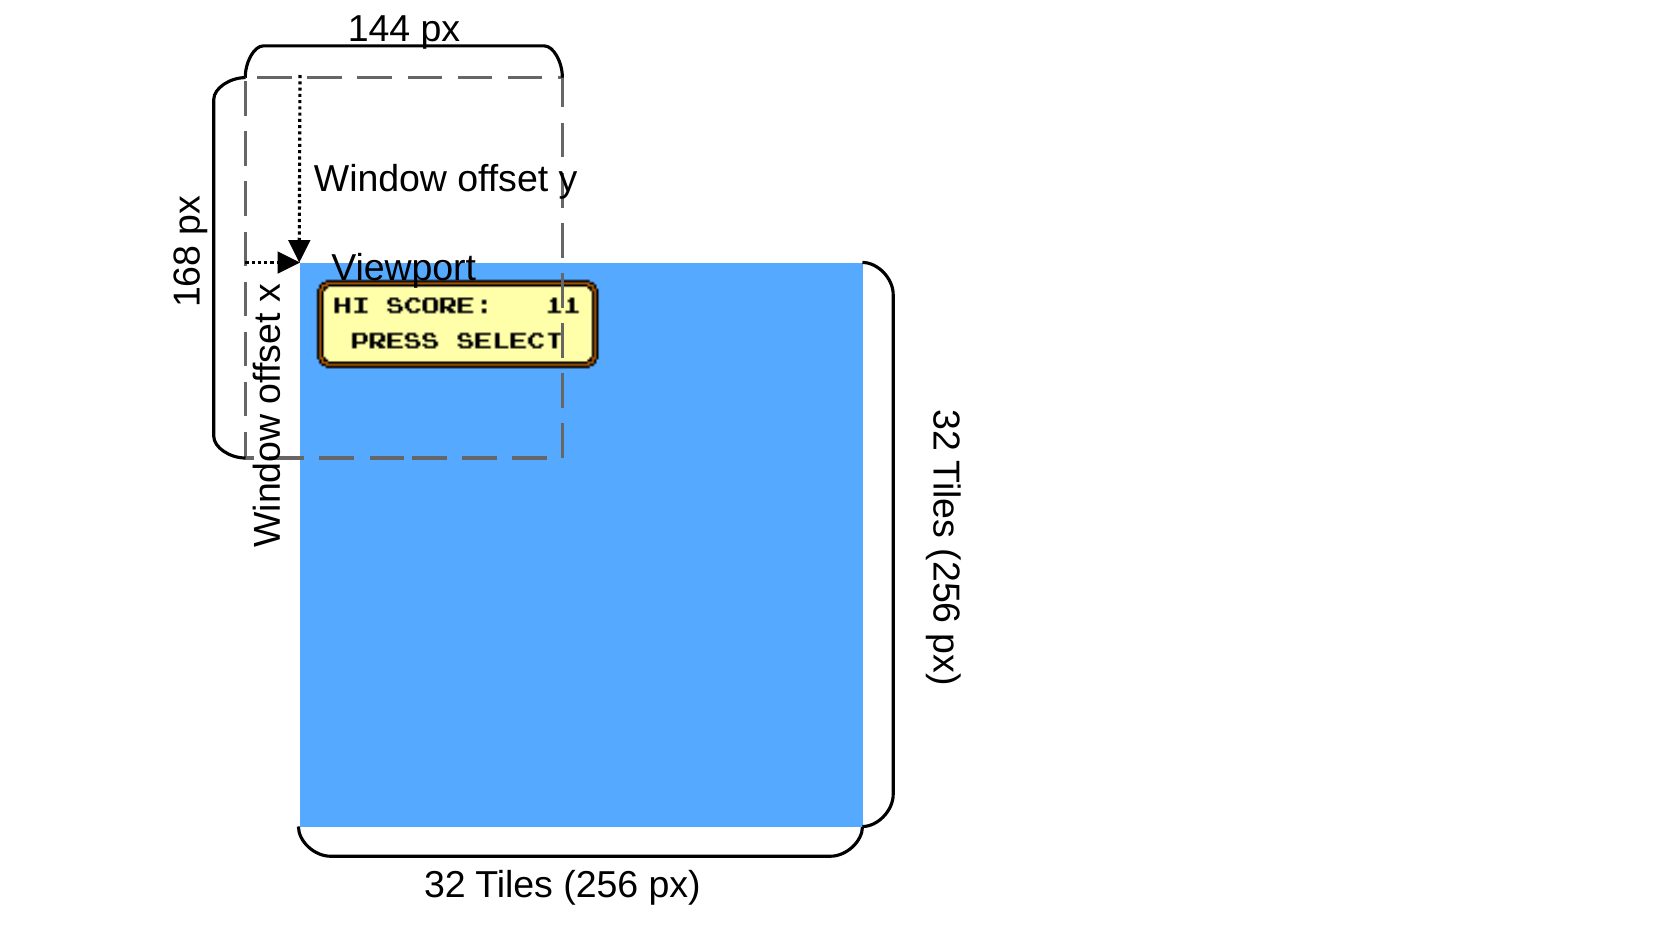

144 px
168 px
Viewport
Window offset y
32 Tiles (256 px)
32 Tiles (256 px)
Window offset x